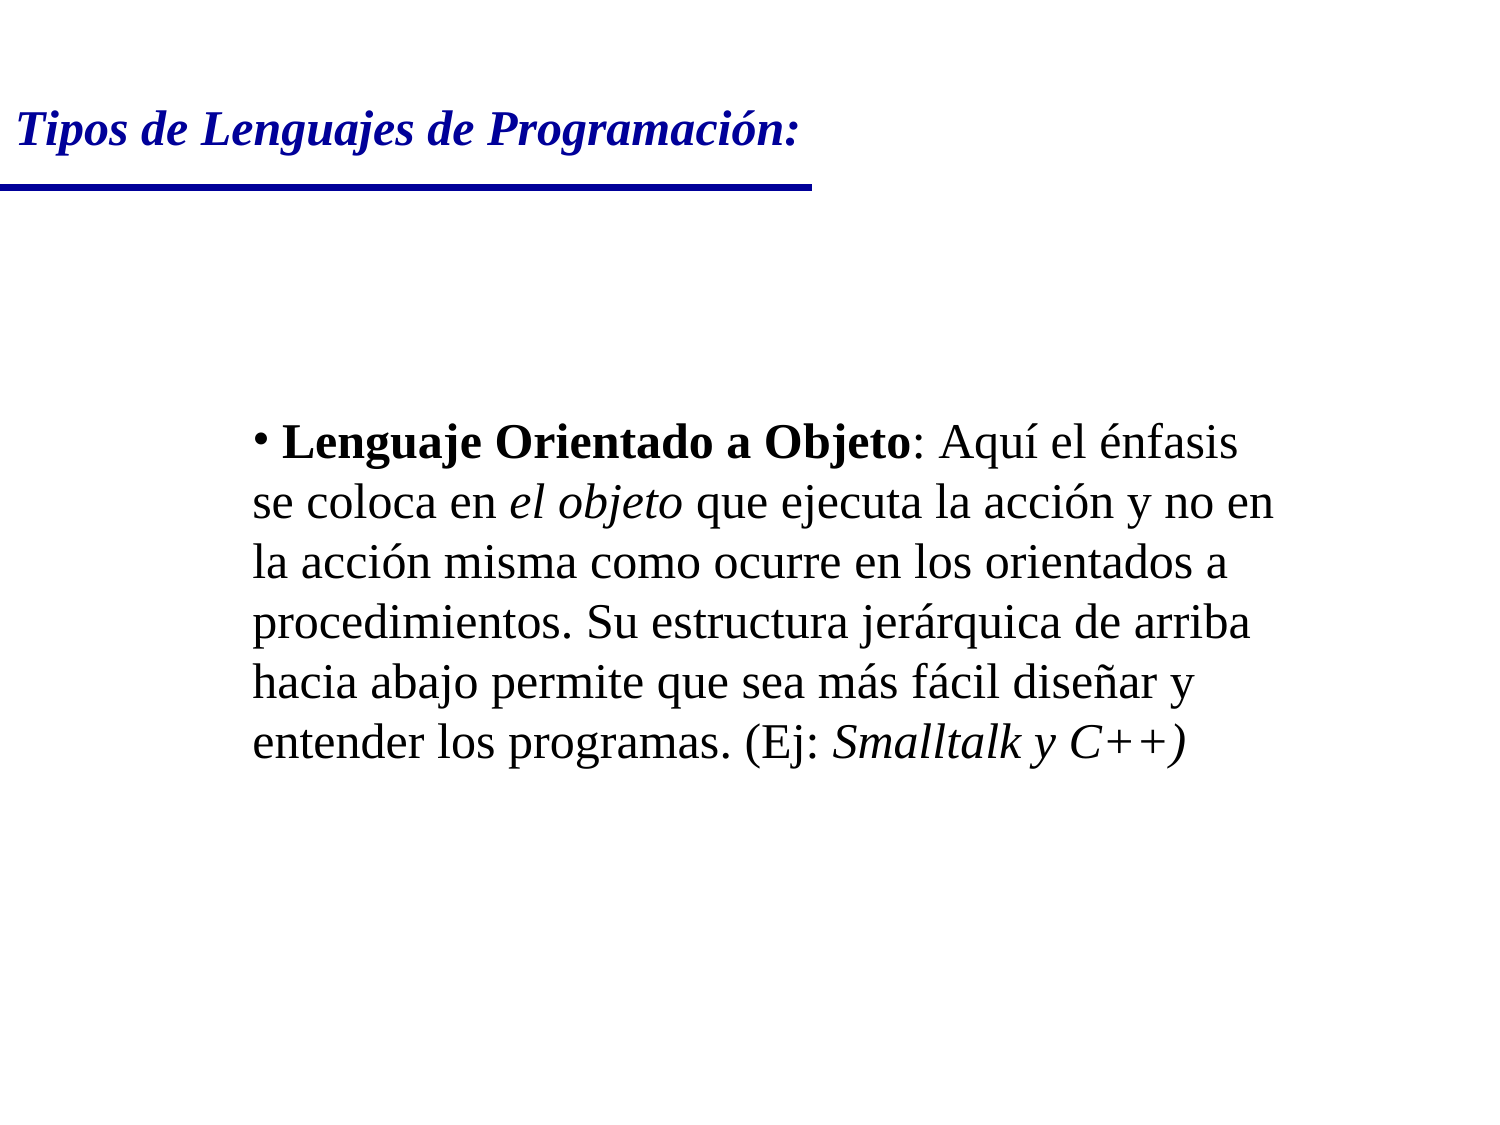

Tipos de Lenguajes de Programación:
 Lenguaje Orientado a Objeto: Aquí el énfasis se coloca en el objeto que ejecuta la acción y no en la acción misma como ocurre en los orientados a procedimientos. Su estructura jerárquica de arriba hacia abajo permite que sea más fácil diseñar y entender los programas. (Ej: Smalltalk y C++)